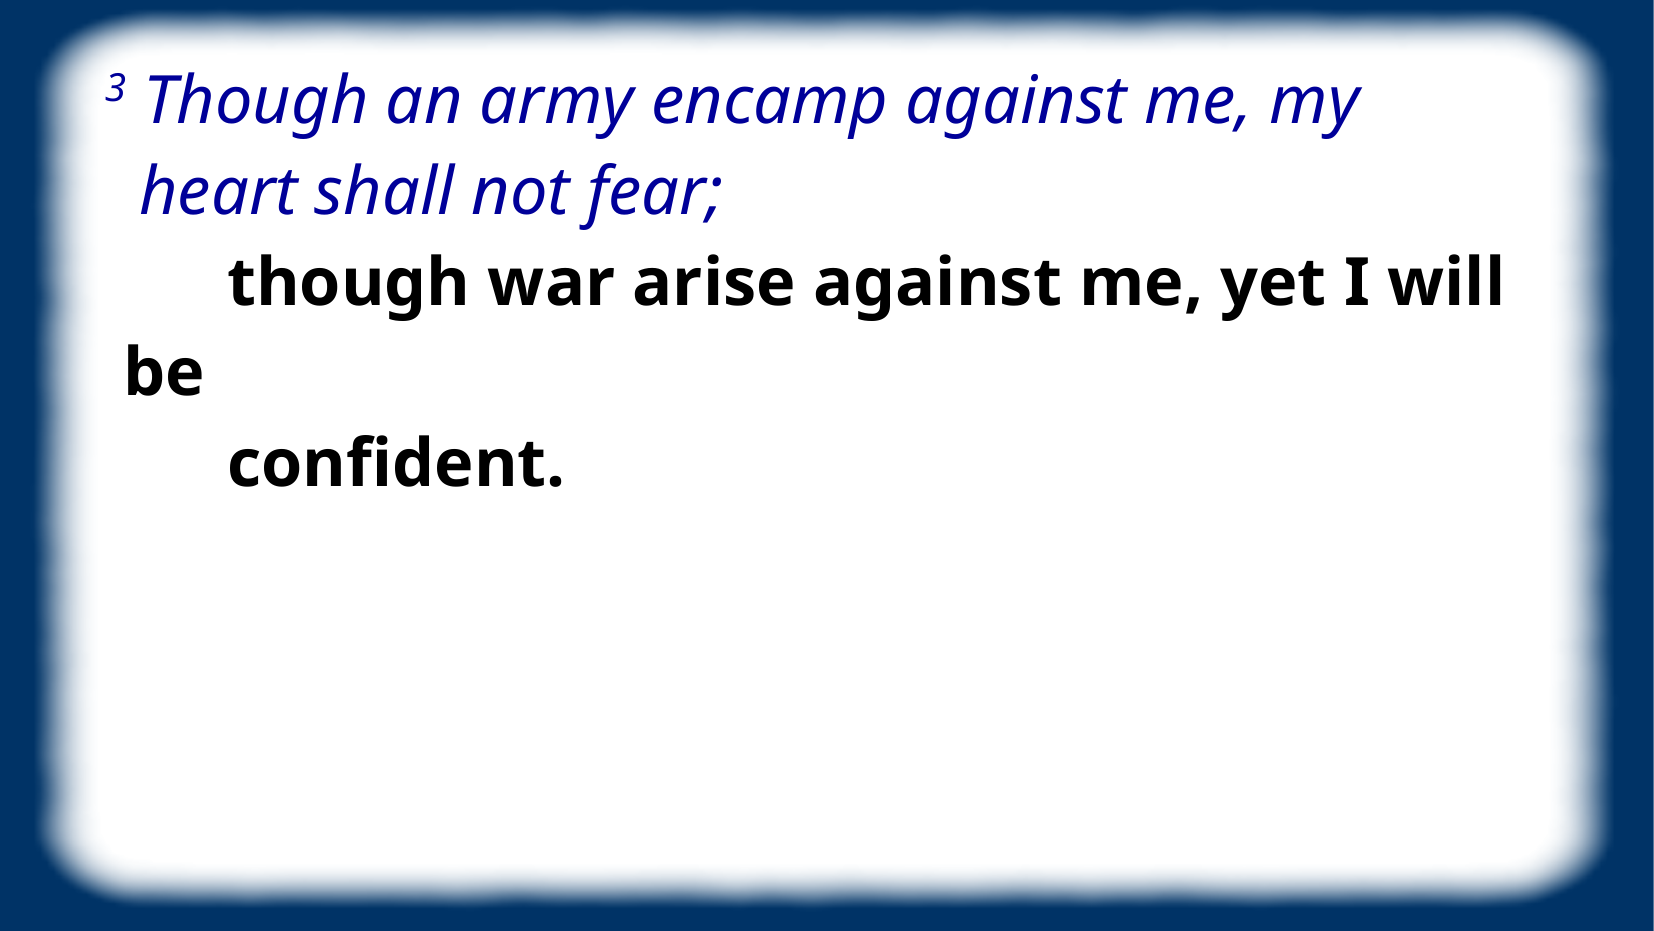

3 Though an army encamp against me, my
 heart shall not fear;
 though war arise against me, yet I will be
 confident.